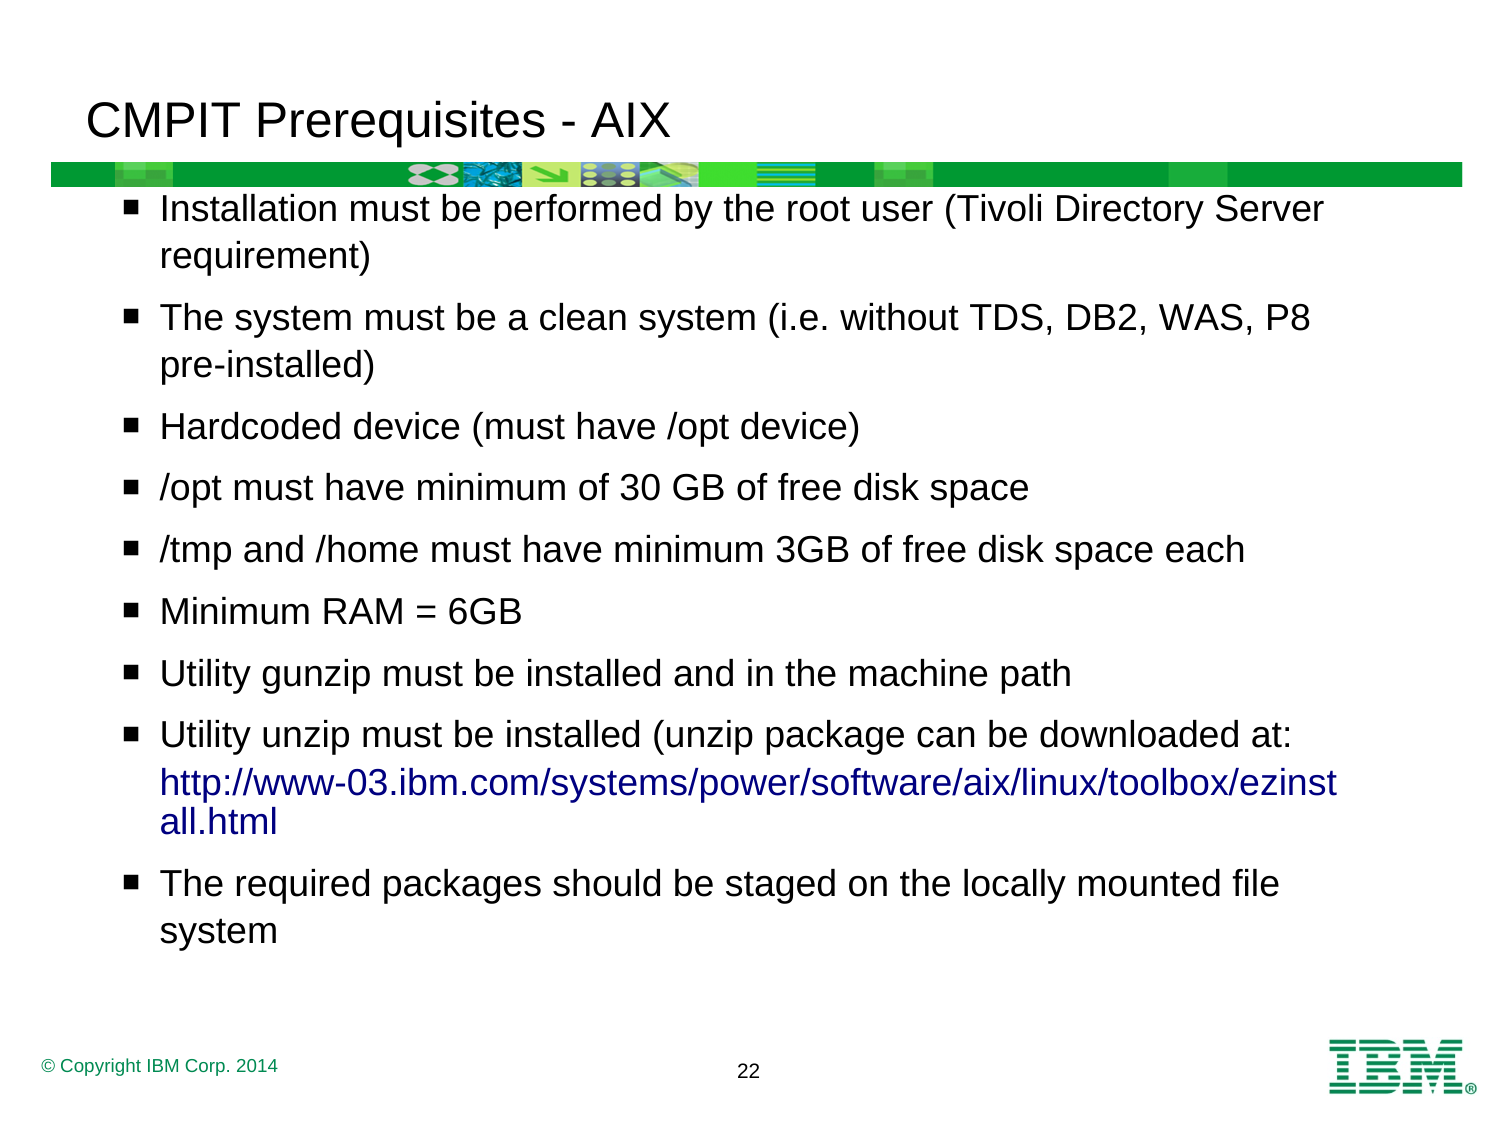

# CMPIT Prerequisites - AIX
Installation must be performed by the root user (Tivoli Directory Server requirement)
The system must be a clean system (i.e. without TDS, DB2, WAS, P8 pre-installed)
Hardcoded device (must have /opt device)
/opt must have minimum of 30 GB of free disk space
/tmp and /home must have minimum 3GB of free disk space each
Minimum RAM = 6GB
Utility gunzip must be installed and in the machine path
Utility unzip must be installed (unzip package can be downloaded at: http://www-03.ibm.com/systems/power/software/aix/linux/toolbox/ezinstall.html
The required packages should be staged on the locally mounted file system
22